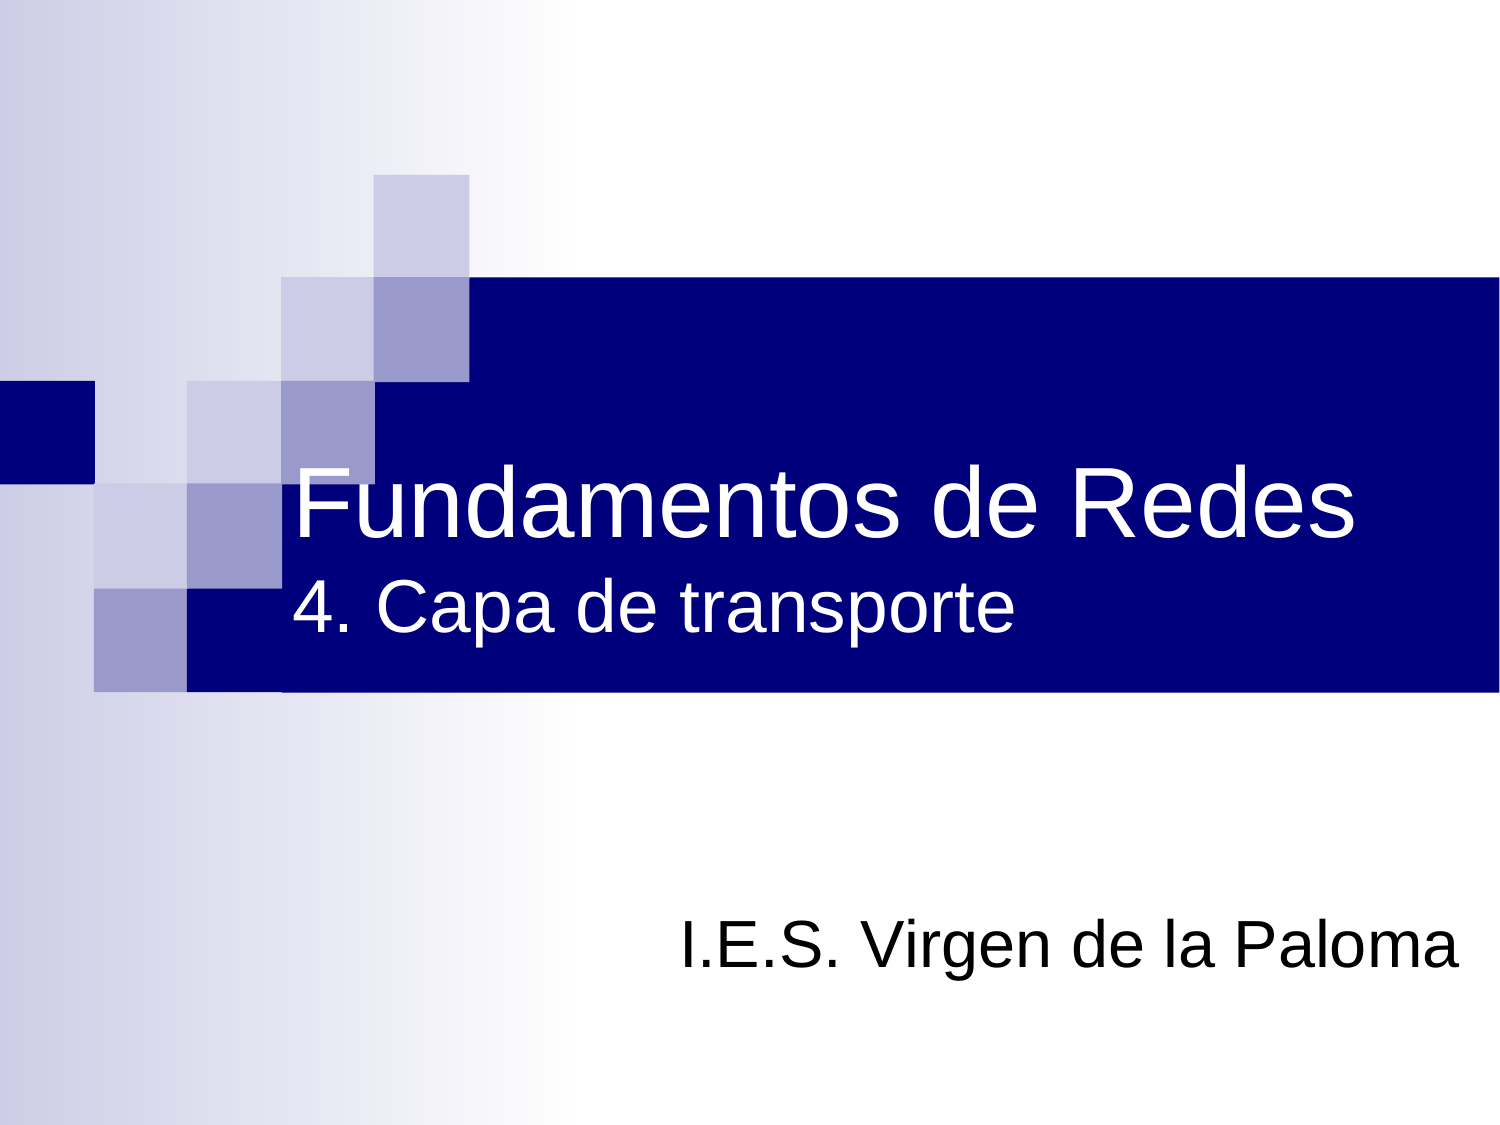

Fundamentos de Redes
4. Capa de transporte
I.E.S. Virgen de la Paloma